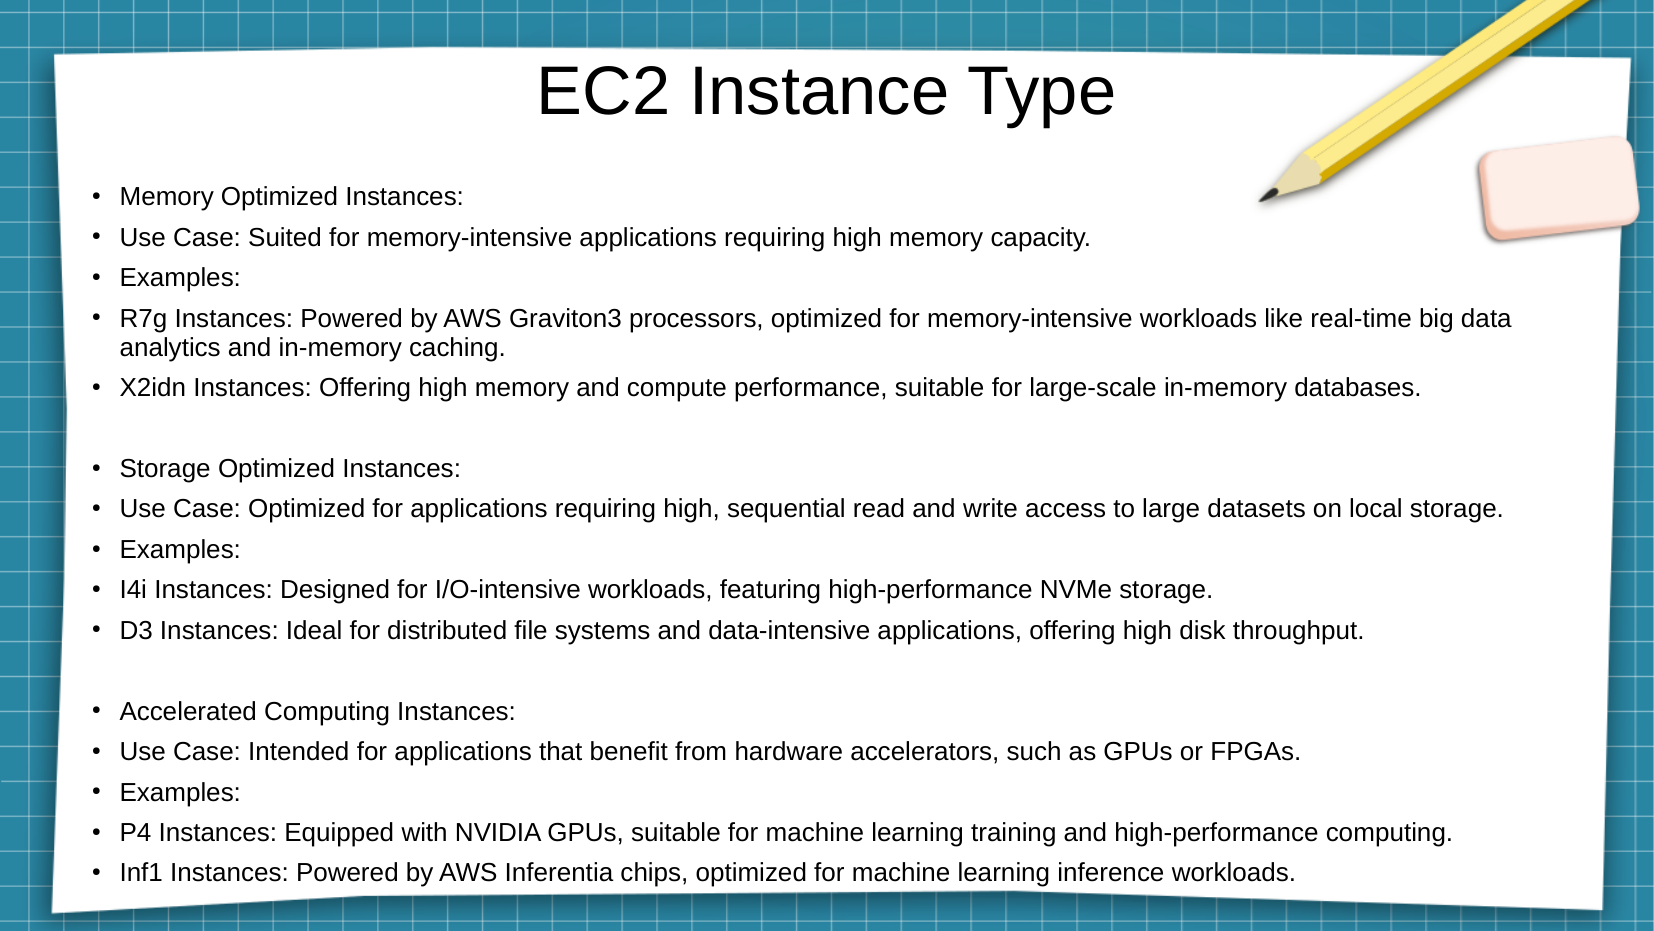

# EC2 Instance Type
Memory Optimized Instances:
Use Case: Suited for memory-intensive applications requiring high memory capacity.
Examples:
R7g Instances: Powered by AWS Graviton3 processors, optimized for memory-intensive workloads like real-time big data analytics and in-memory caching.
X2idn Instances: Offering high memory and compute performance, suitable for large-scale in-memory databases.
Storage Optimized Instances:
Use Case: Optimized for applications requiring high, sequential read and write access to large datasets on local storage.
Examples:
I4i Instances: Designed for I/O-intensive workloads, featuring high-performance NVMe storage.
D3 Instances: Ideal for distributed file systems and data-intensive applications, offering high disk throughput.
Accelerated Computing Instances:
Use Case: Intended for applications that benefit from hardware accelerators, such as GPUs or FPGAs.
Examples:
P4 Instances: Equipped with NVIDIA GPUs, suitable for machine learning training and high-performance computing.
Inf1 Instances: Powered by AWS Inferentia chips, optimized for machine learning inference workloads.